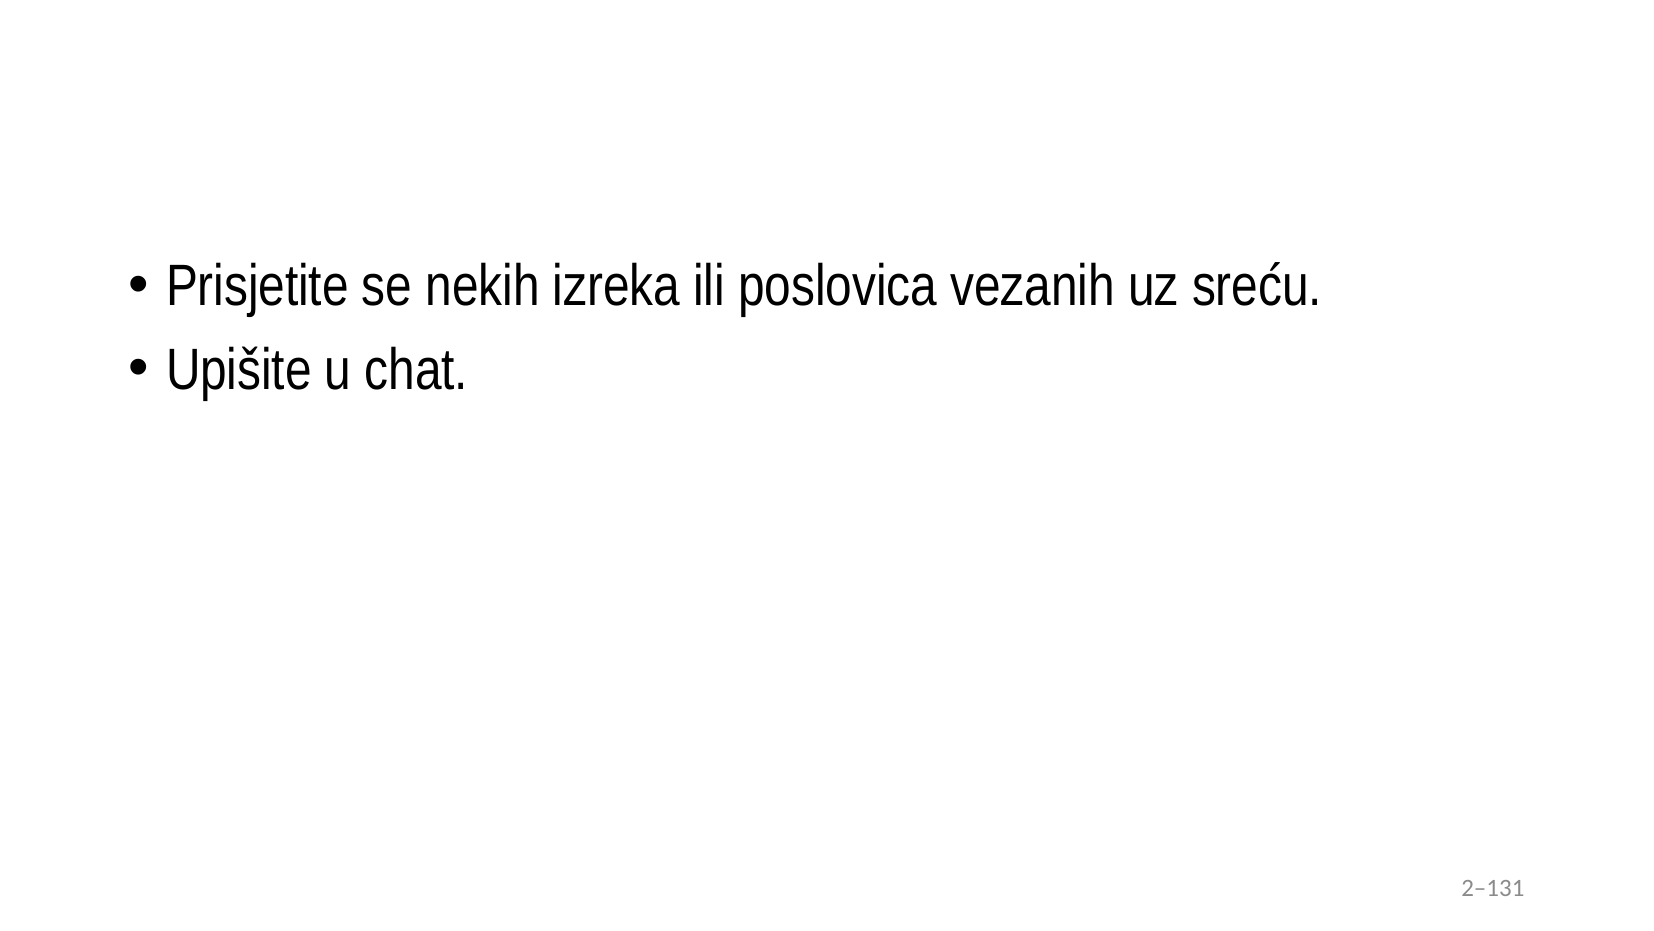

# Prisjetite se nekih izreka ili poslovica vezanih uz sreću.
Upišite u chat.